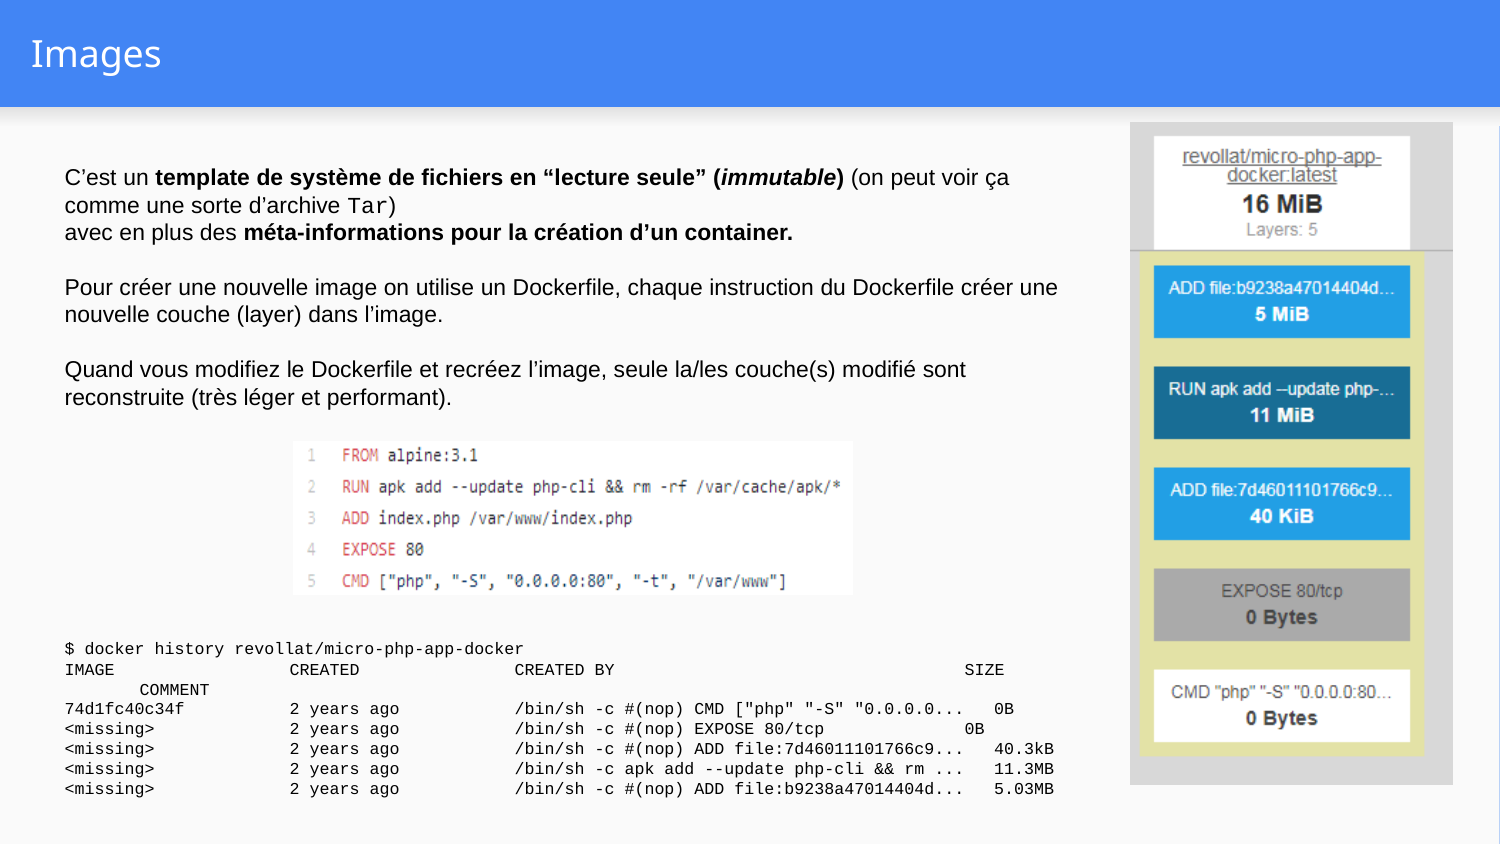

# Images
C’est un template de système de fichiers en “lecture seule” (immutable) (on peut voir ça comme une sorte d’archive Tar)
avec en plus des méta-informations pour la création d’un container.
Pour créer une nouvelle image on utilise un Dockerfile, chaque instruction du Dockerfile créer une nouvelle couche (layer) dans l’image.
Quand vous modifiez le Dockerfile et recréez l’image, seule la/les couche(s) modifié sont reconstruite (très léger et performant).
$ docker history revollat/micro-php-app-docker
IMAGE 	CREATED 	CREATED BY 	SIZE 	COMMENT
74d1fc40c34f 	2 years ago 	/bin/sh -c #(nop) CMD ["php" "-S" "0.0.0.0... 0B
<missing> 	2 years ago 	/bin/sh -c #(nop) EXPOSE 80/tcp 	0B
<missing> 	2 years ago 	/bin/sh -c #(nop) ADD file:7d46011101766c9... 40.3kB
<missing> 	2 years ago 	/bin/sh -c apk add --update php-cli && rm ... 11.3MB
<missing> 	2 years ago 	/bin/sh -c #(nop) ADD file:b9238a47014404d... 5.03MB